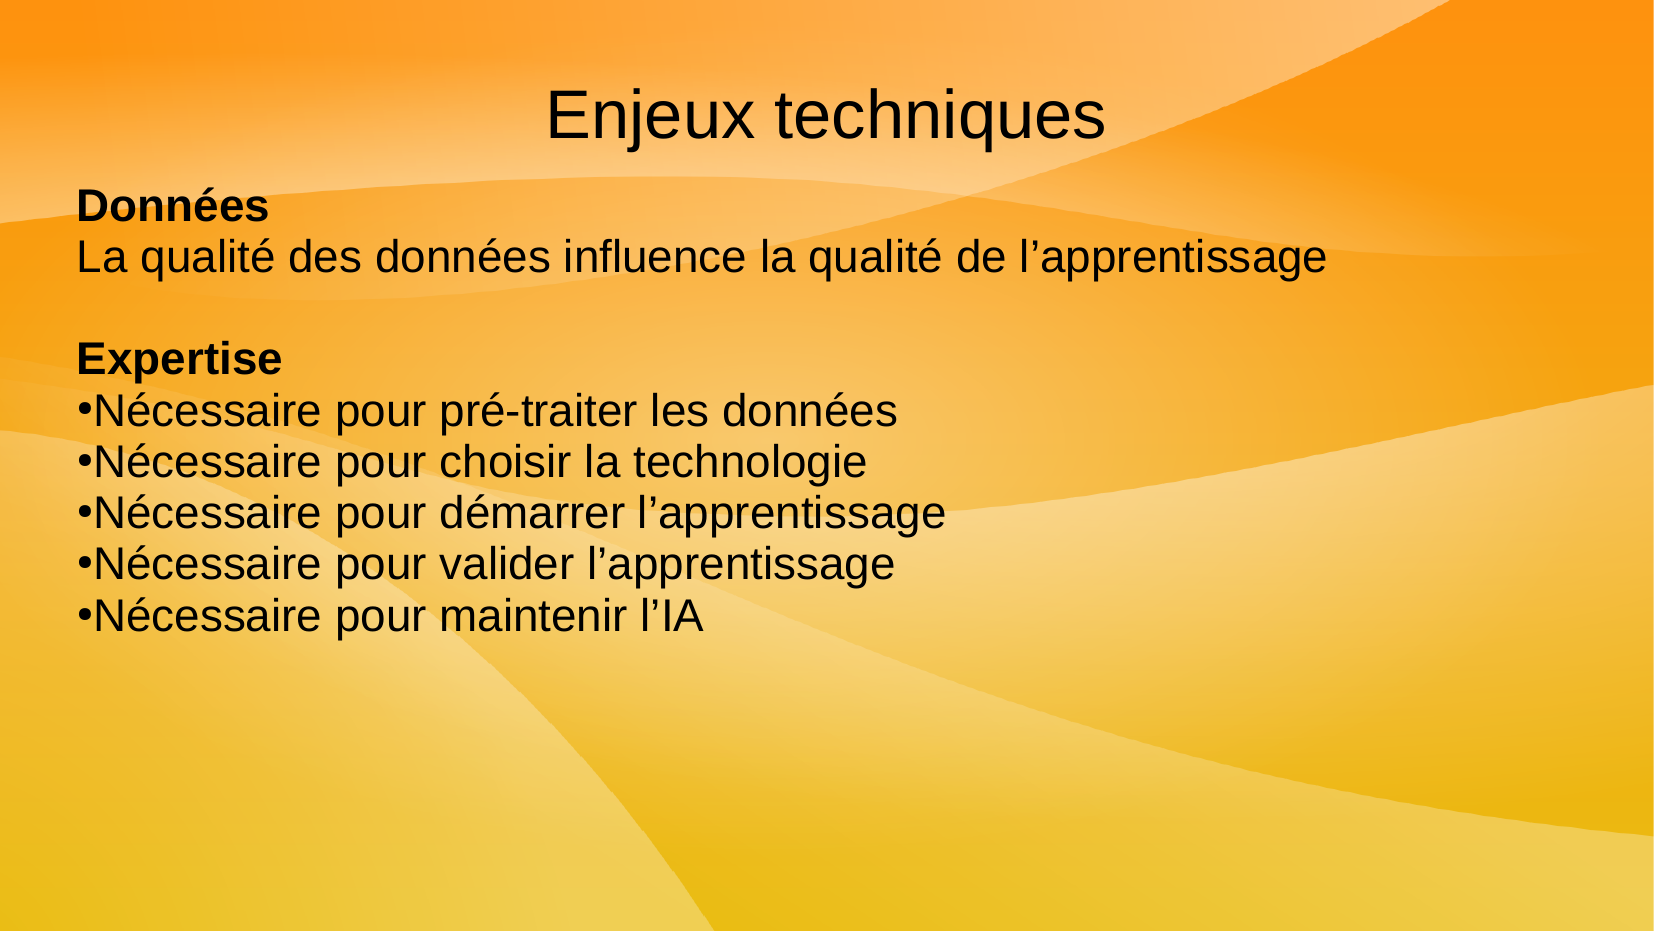

# Enjeux techniques
Données
La qualité des données influence la qualité de l’apprentissage
Expertise
Nécessaire pour pré-traiter les données
Nécessaire pour choisir la technologie
Nécessaire pour démarrer l’apprentissage
Nécessaire pour valider l’apprentissage
Nécessaire pour maintenir l’IA